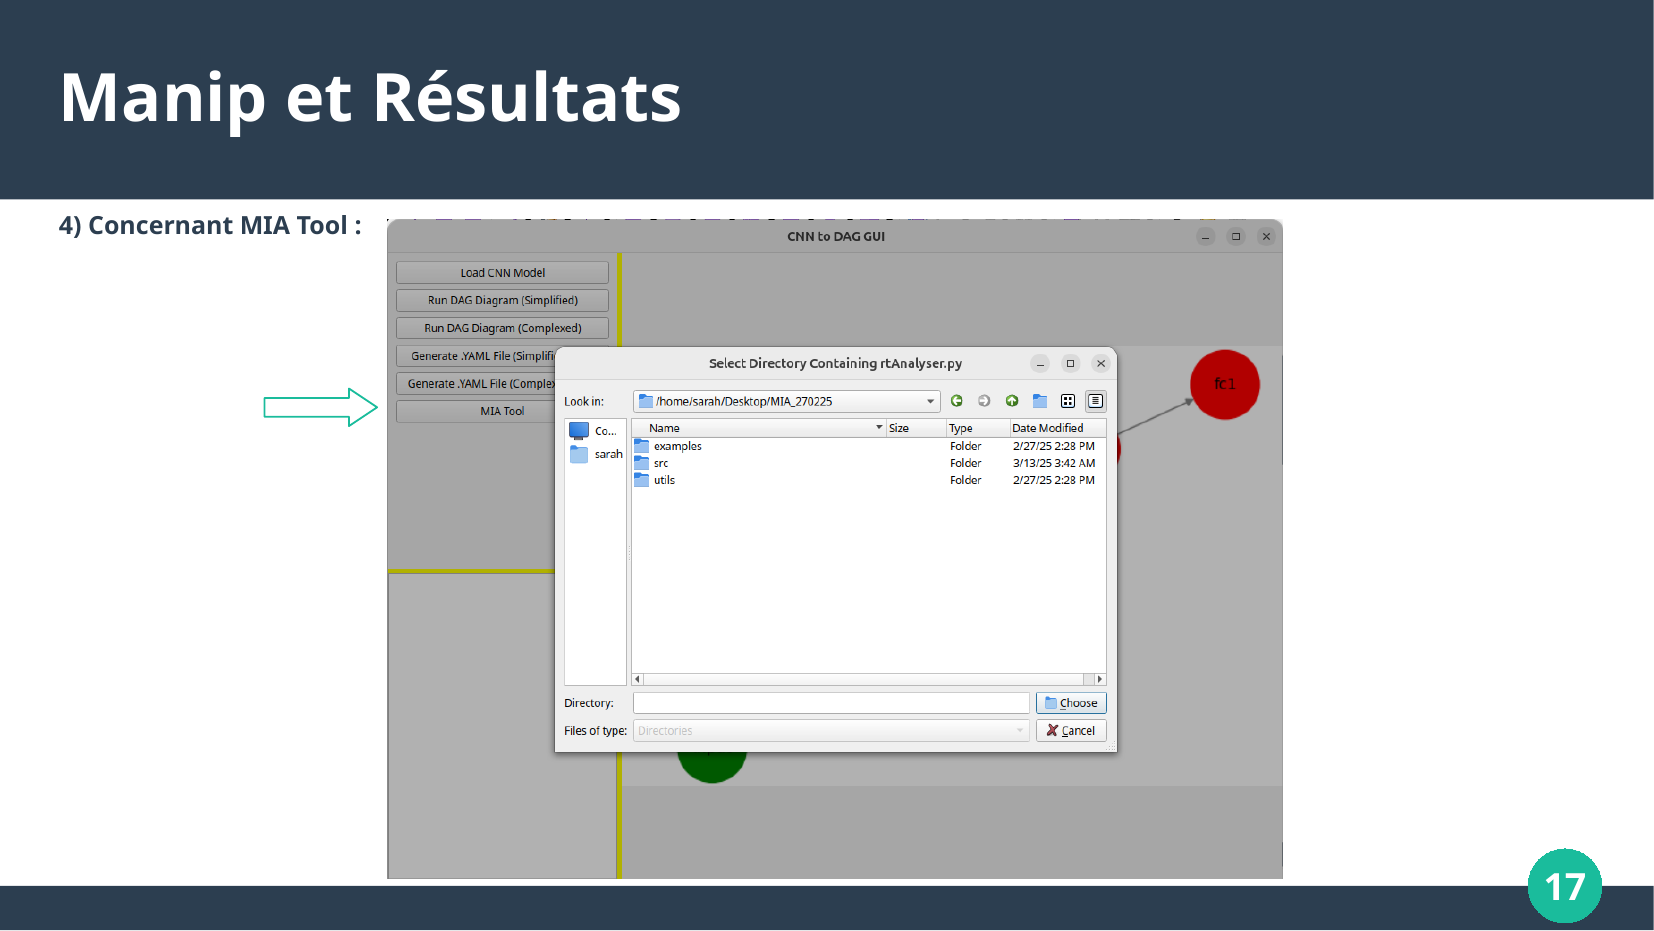

Manip et Résultats
# 4) Concernant MIA Tool :
17